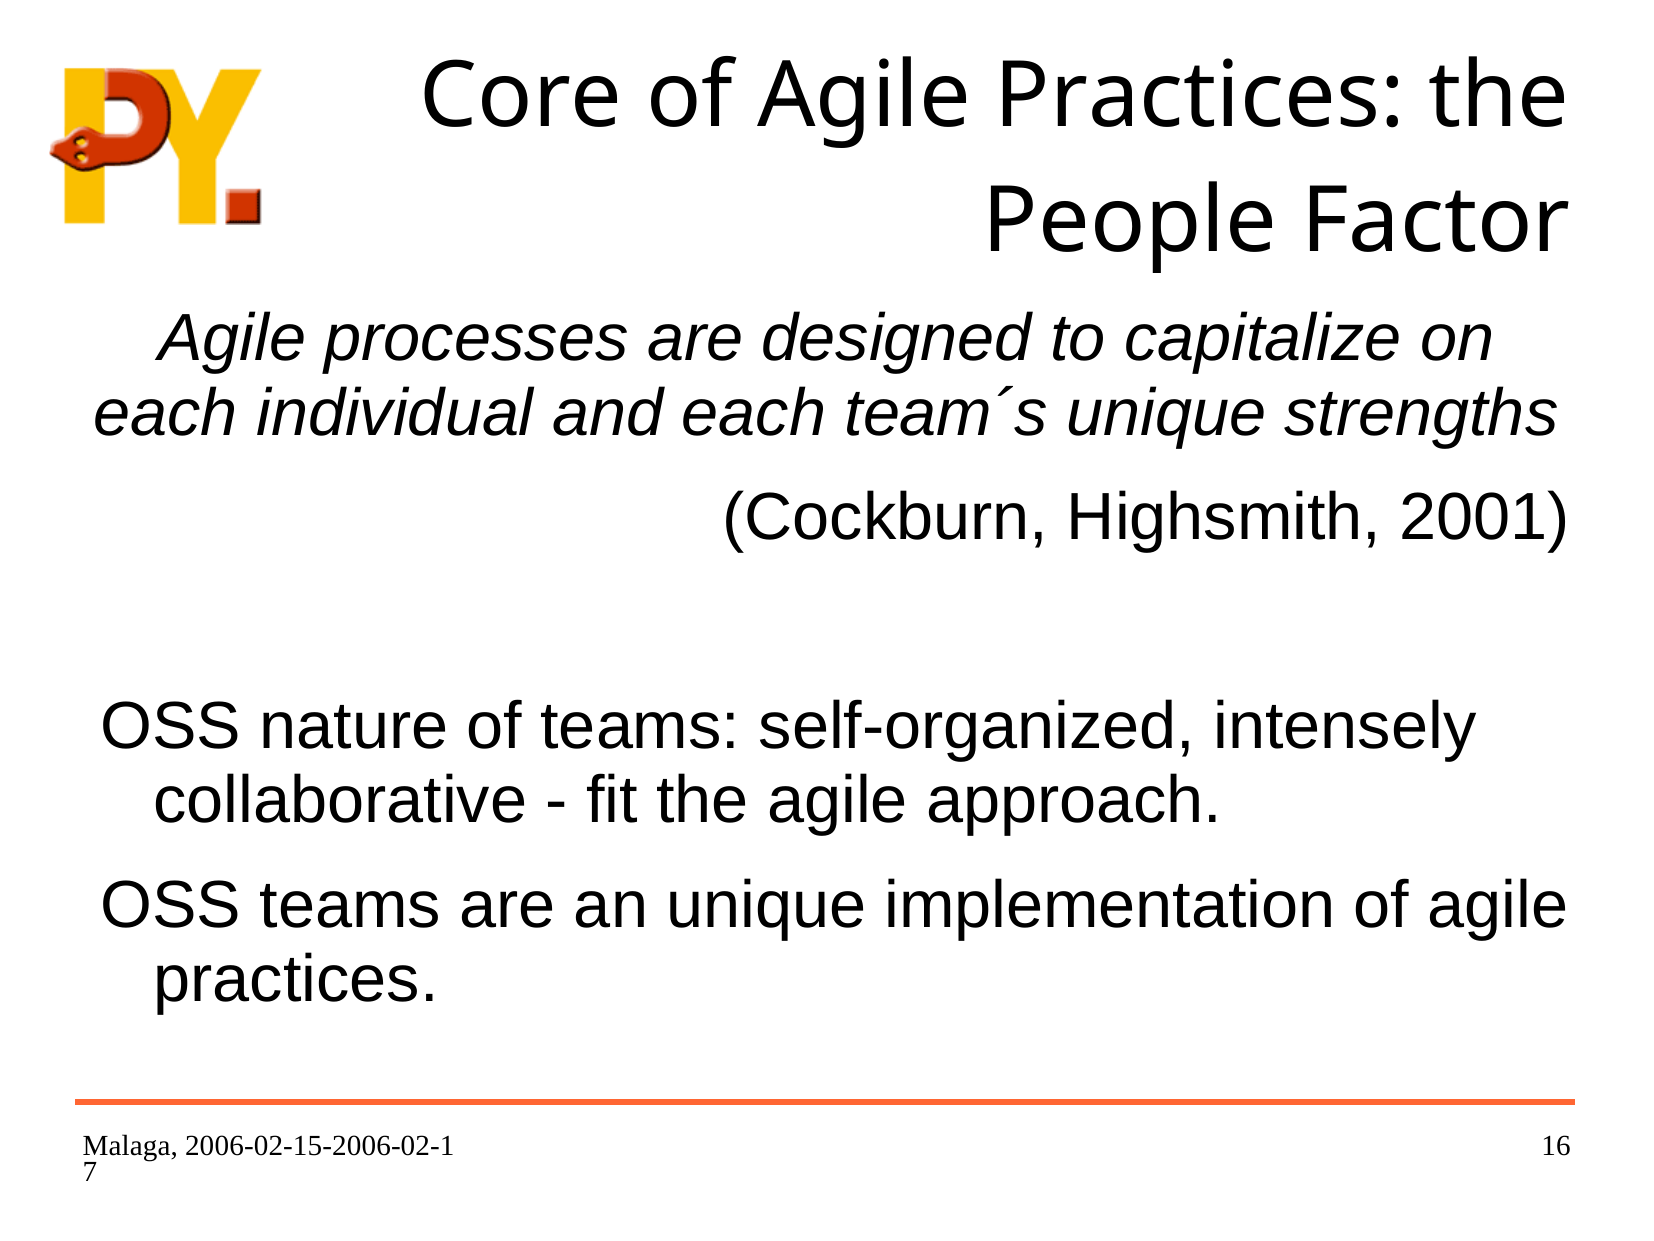

# Core of Agile Practices: the People Factor
Agile processes are designed to capitalize on each individual and each team´s unique strengths
 (Cockburn, Highsmith, 2001)
OSS nature of teams: self-organized, intensely collaborative - fit the agile approach.
OSS teams are an unique implementation of agile practices.
Malaga, 2006-02-15-2006-02-17
16